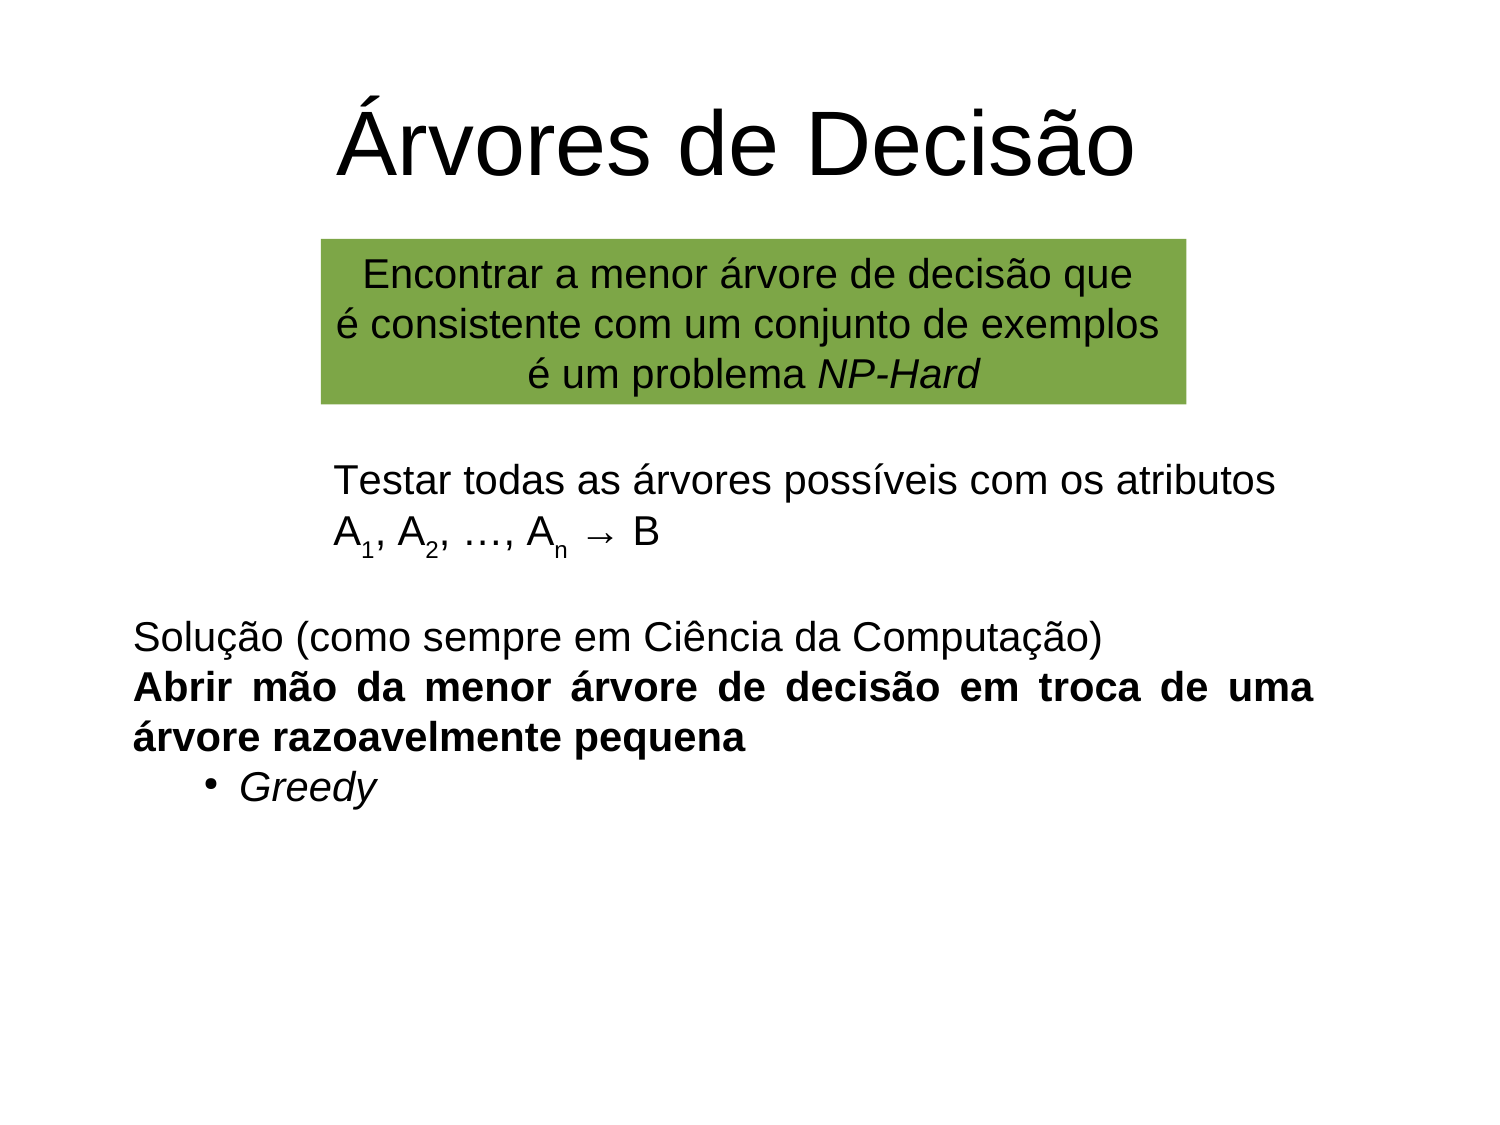

# Árvores de Decisão
Encontrar a menor árvore de decisão que
é consistente com um conjunto de exemplos
é um problema NP-Hard
Testar todas as árvores possíveis com os atributos A1, A2, …, An → B
Solução (como sempre em Ciência da Computação)
Abrir mão da menor árvore de decisão em troca de uma árvore razoavelmente pequena
Greedy